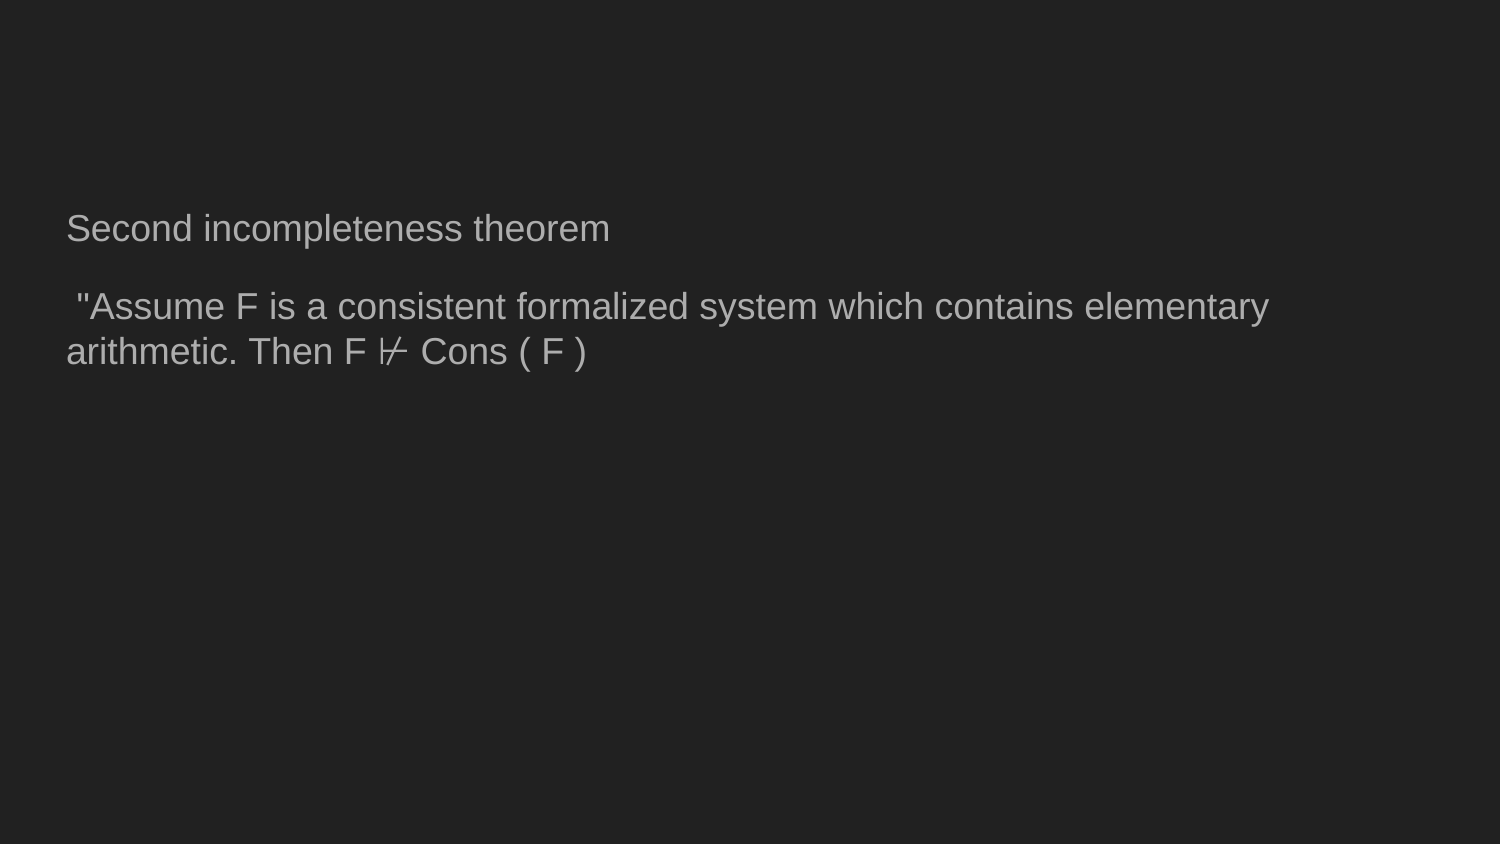

#
Second incompleteness theorem
 "Assume F is a consistent formalized system which contains elementary arithmetic. Then F ⊬ Cons ( F )